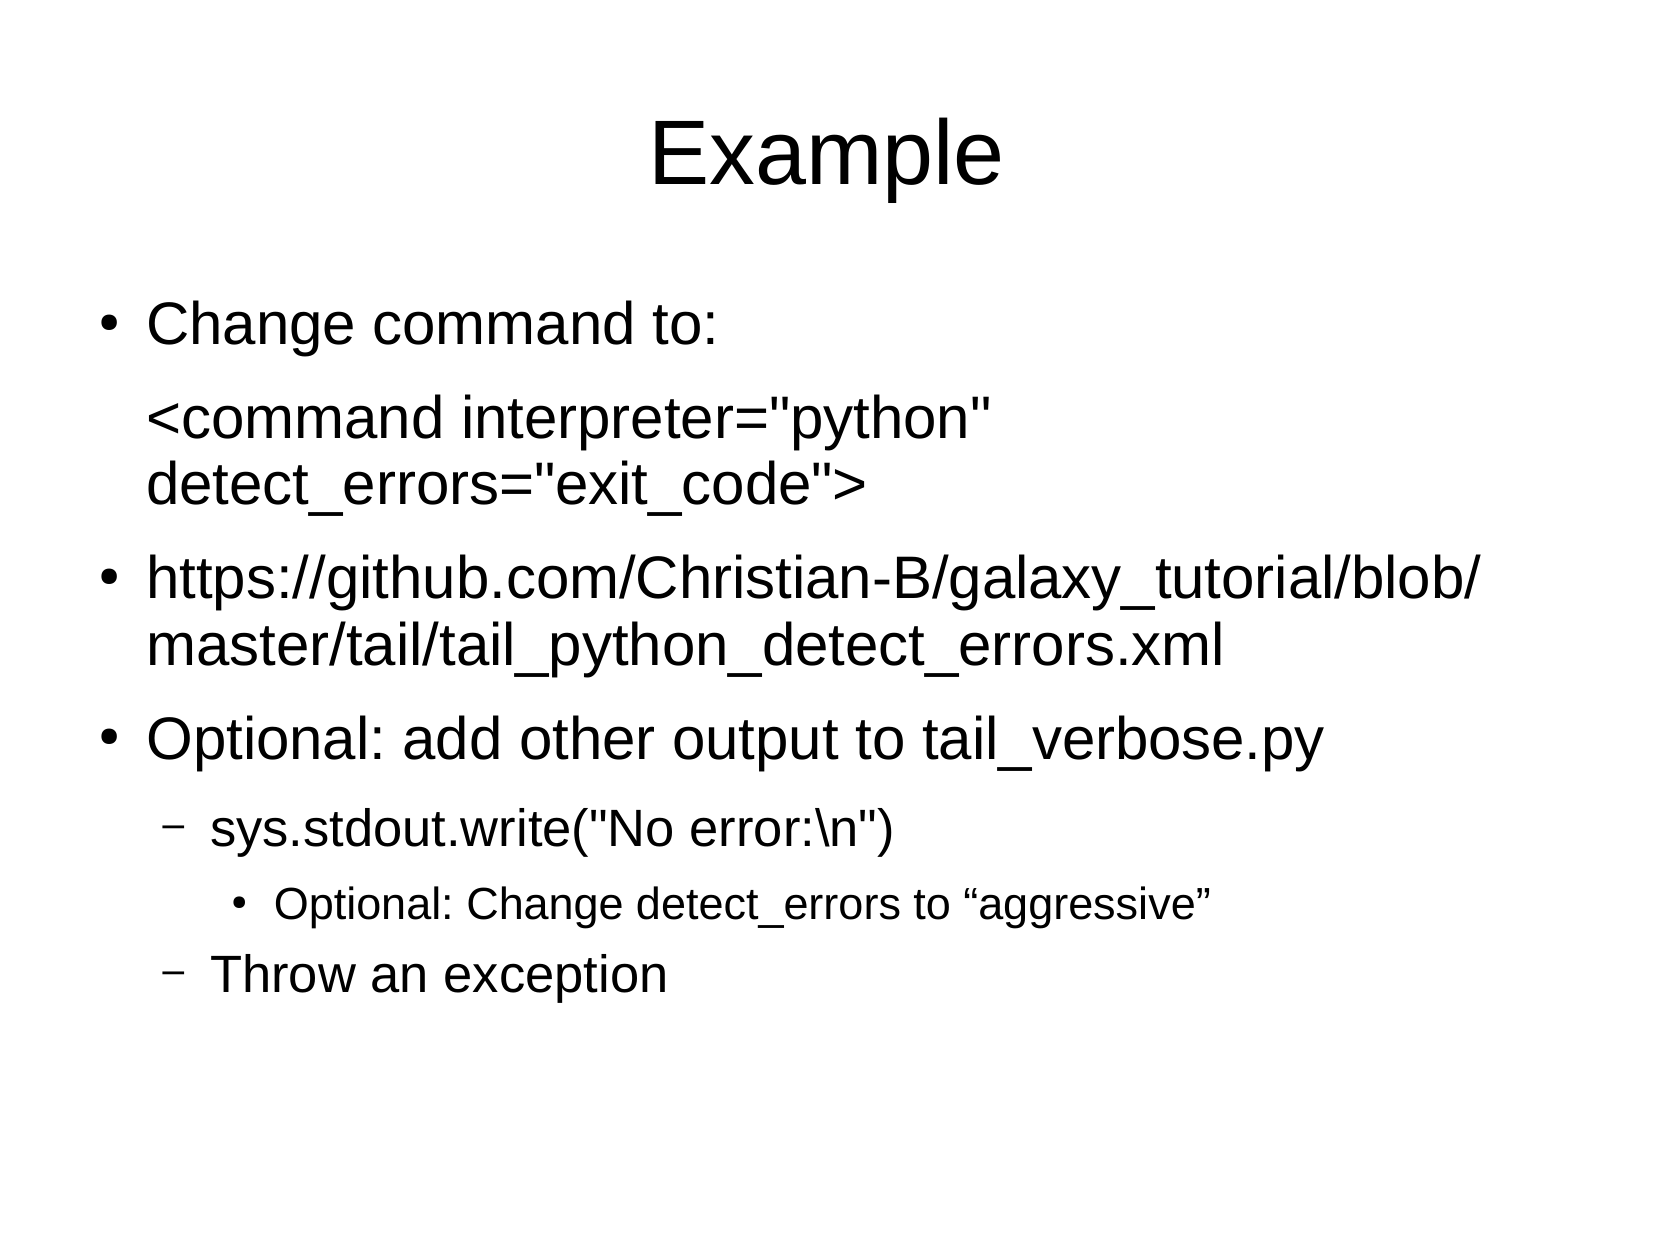

# Example
Change command to:
<command interpreter="python" detect_errors="exit_code">
https://github.com/Christian-B/galaxy_tutorial/blob/master/tail/tail_python_detect_errors.xml
Optional: add other output to tail_verbose.py
sys.stdout.write("No error:\n")
Optional: Change detect_errors to “aggressive”
Throw an exception